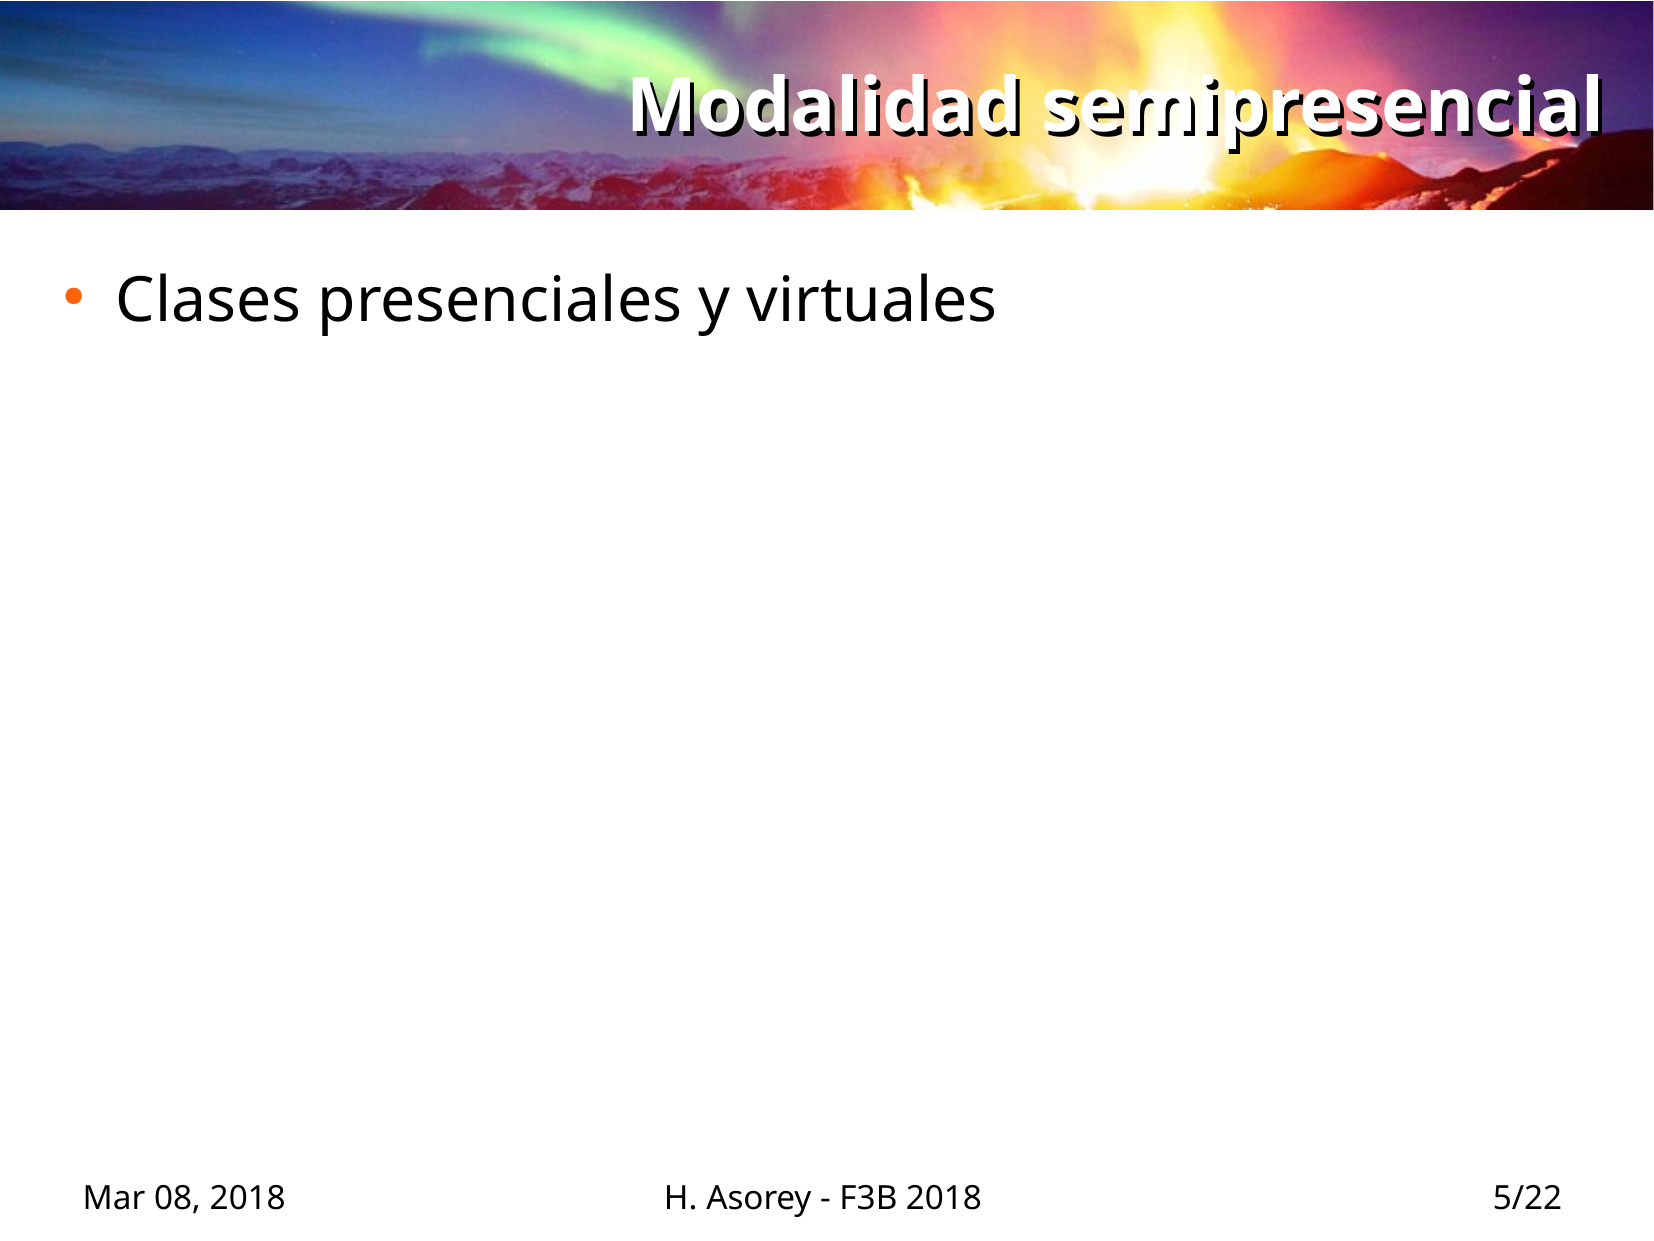

# Modalidad semipresencial
Clases presenciales y virtuales
Mar 08, 2018
H. Asorey - F3B 2018
5